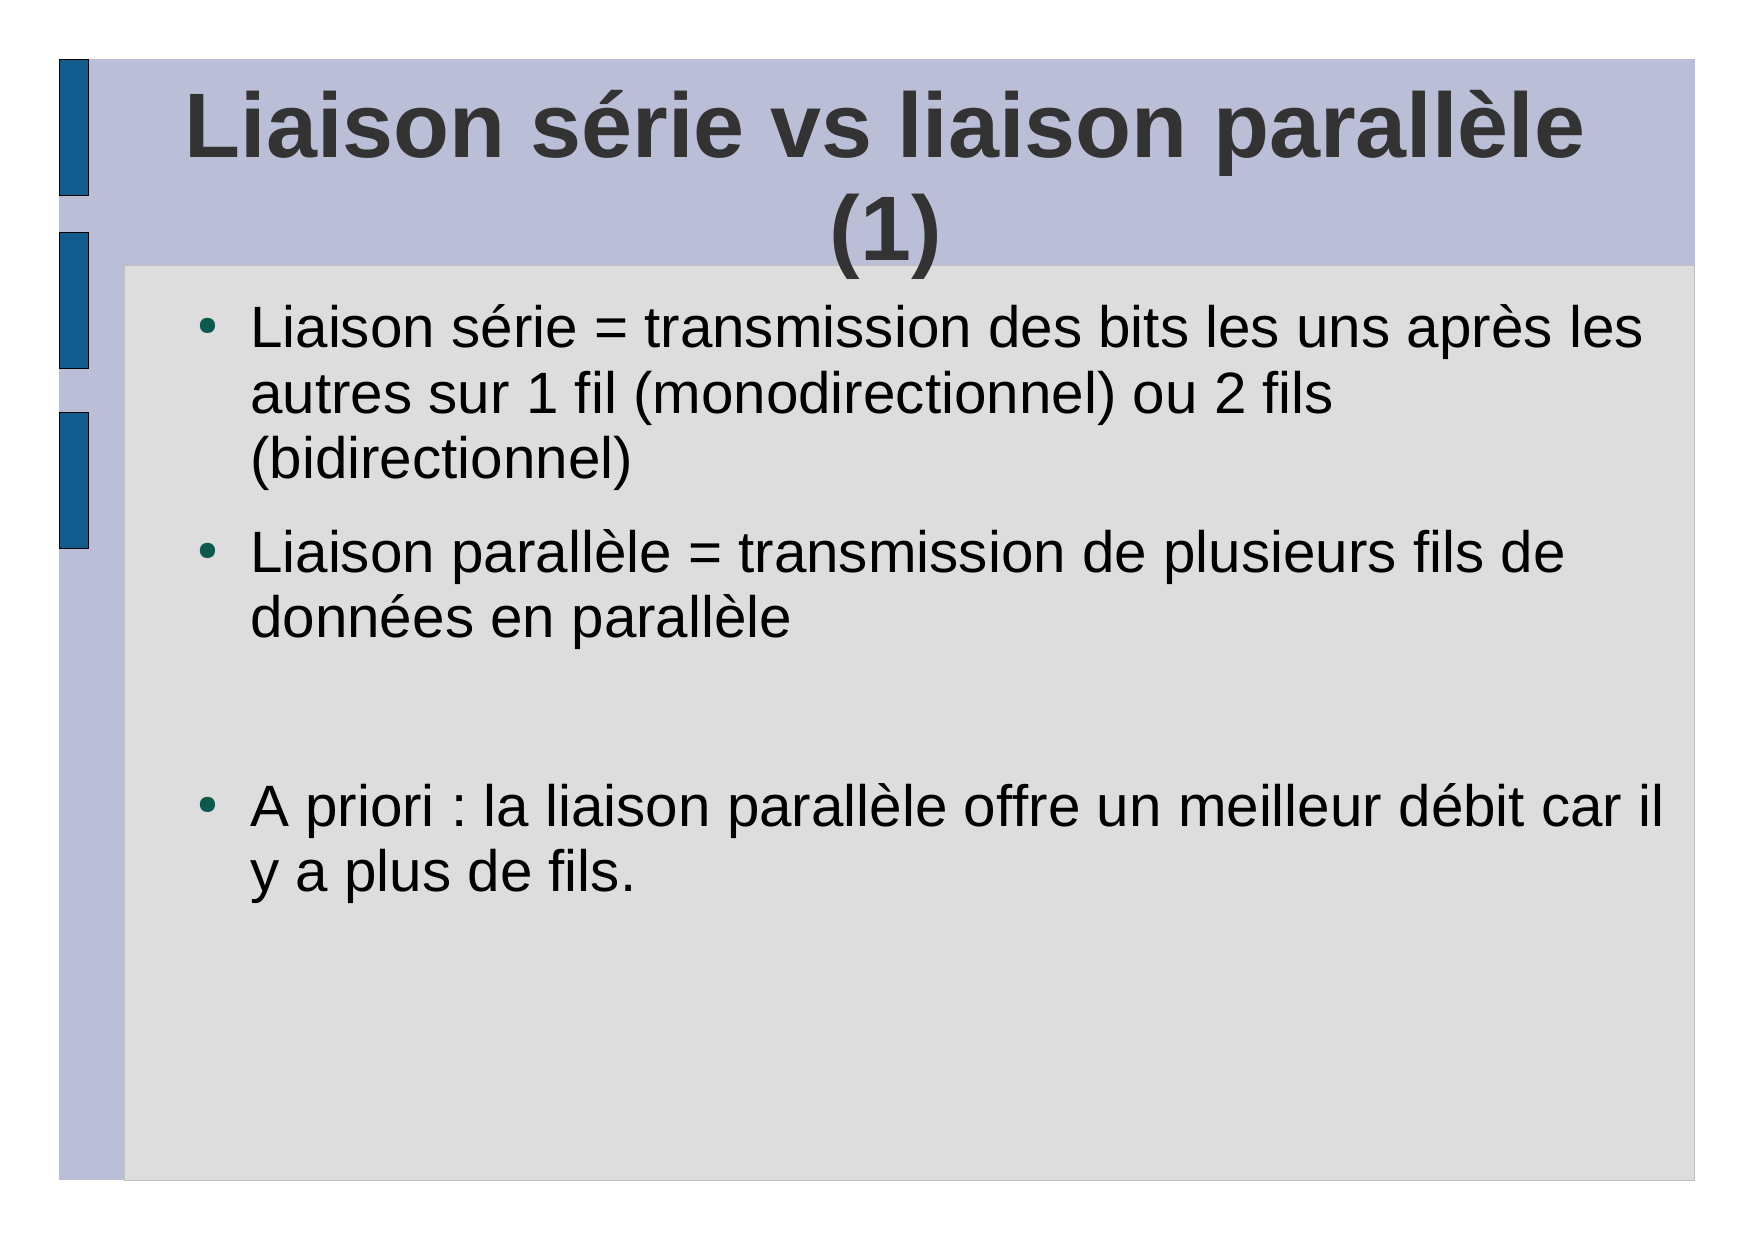

# Liaison série vs liaison parallèle (1)
Liaison série = transmission des bits les uns après les autres sur 1 fil (monodirectionnel) ou 2 fils (bidirectionnel)
Liaison parallèle = transmission de plusieurs fils de données en parallèle
A priori : la liaison parallèle offre un meilleur débit car il y a plus de fils.